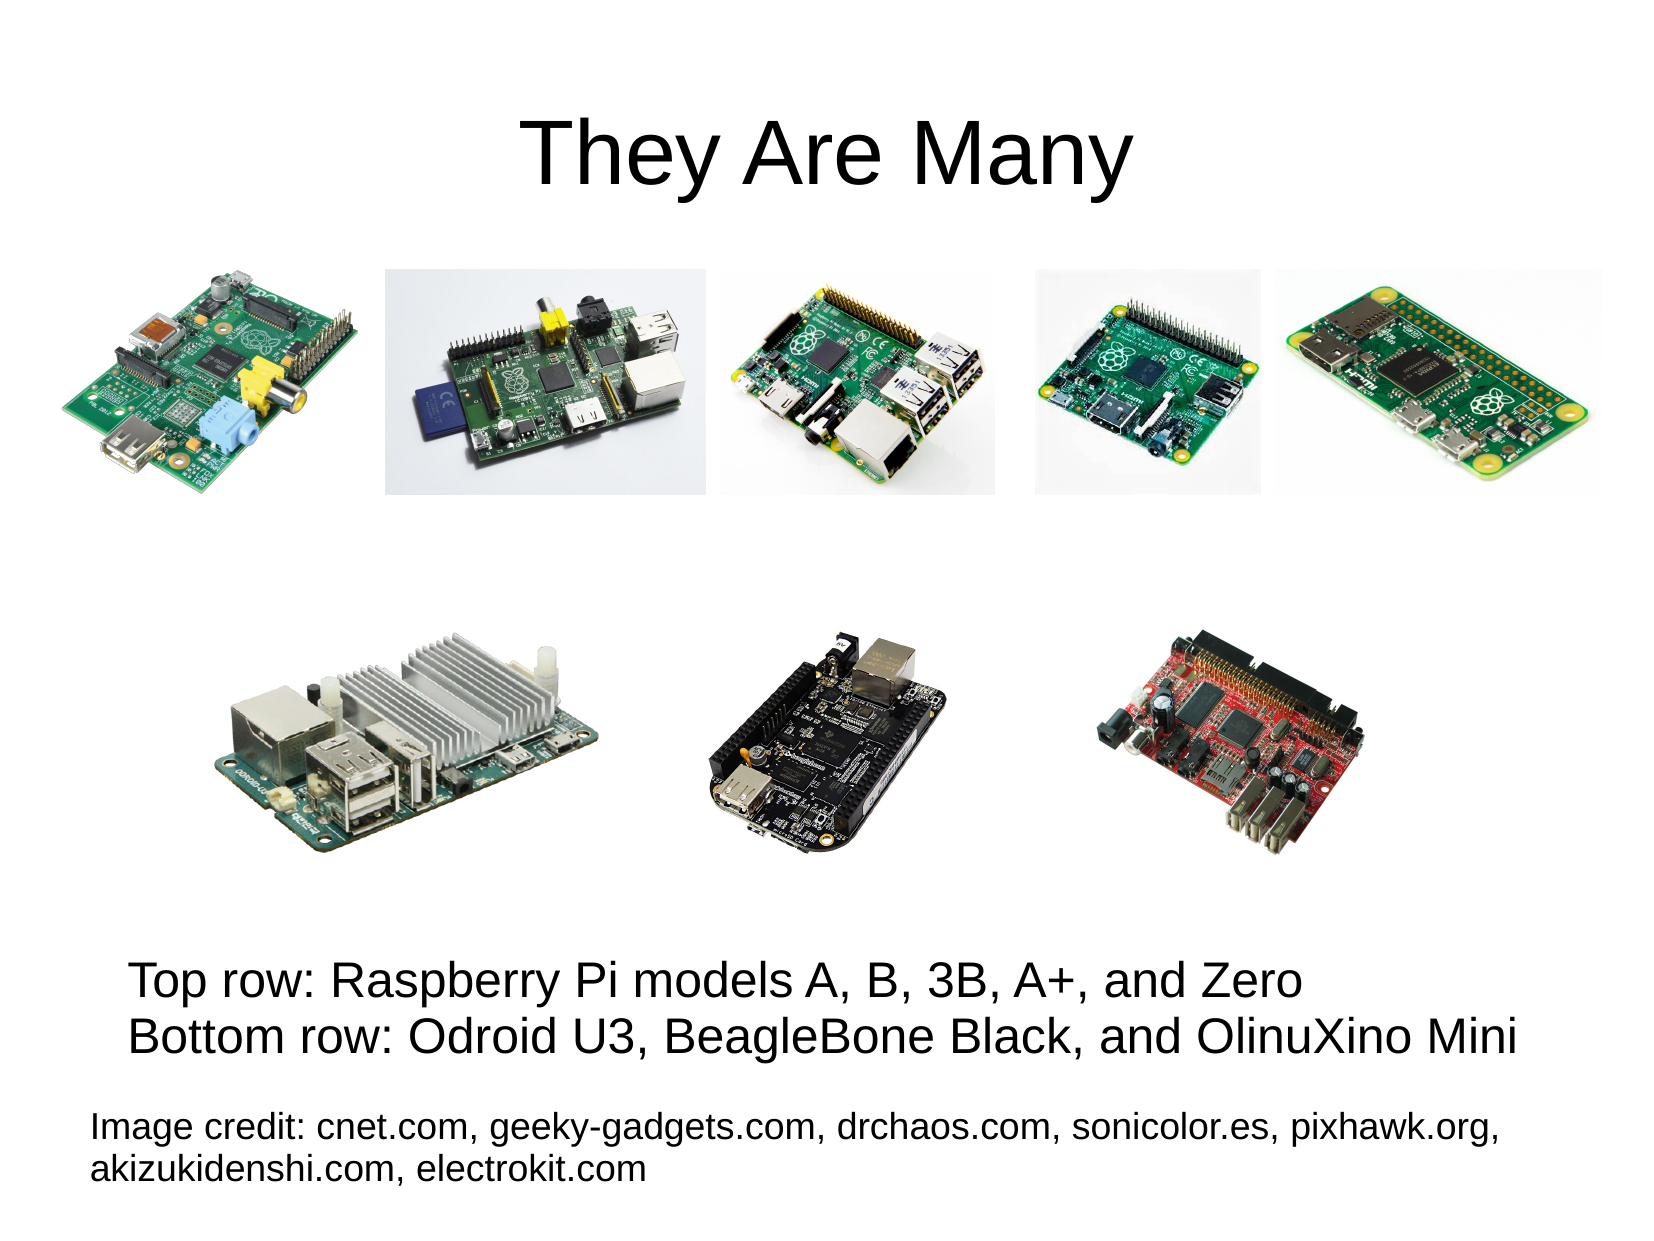

# They Are Many
Top row: Raspberry Pi models A, B, 3B, A+, and Zero
Bottom row: Odroid U3, BeagleBone Black, and OlinuXino Mini
Image credit: cnet.com, geeky-gadgets.com, drchaos.com, sonicolor.es, pixhawk.org,
akizukidenshi.com, electrokit.com